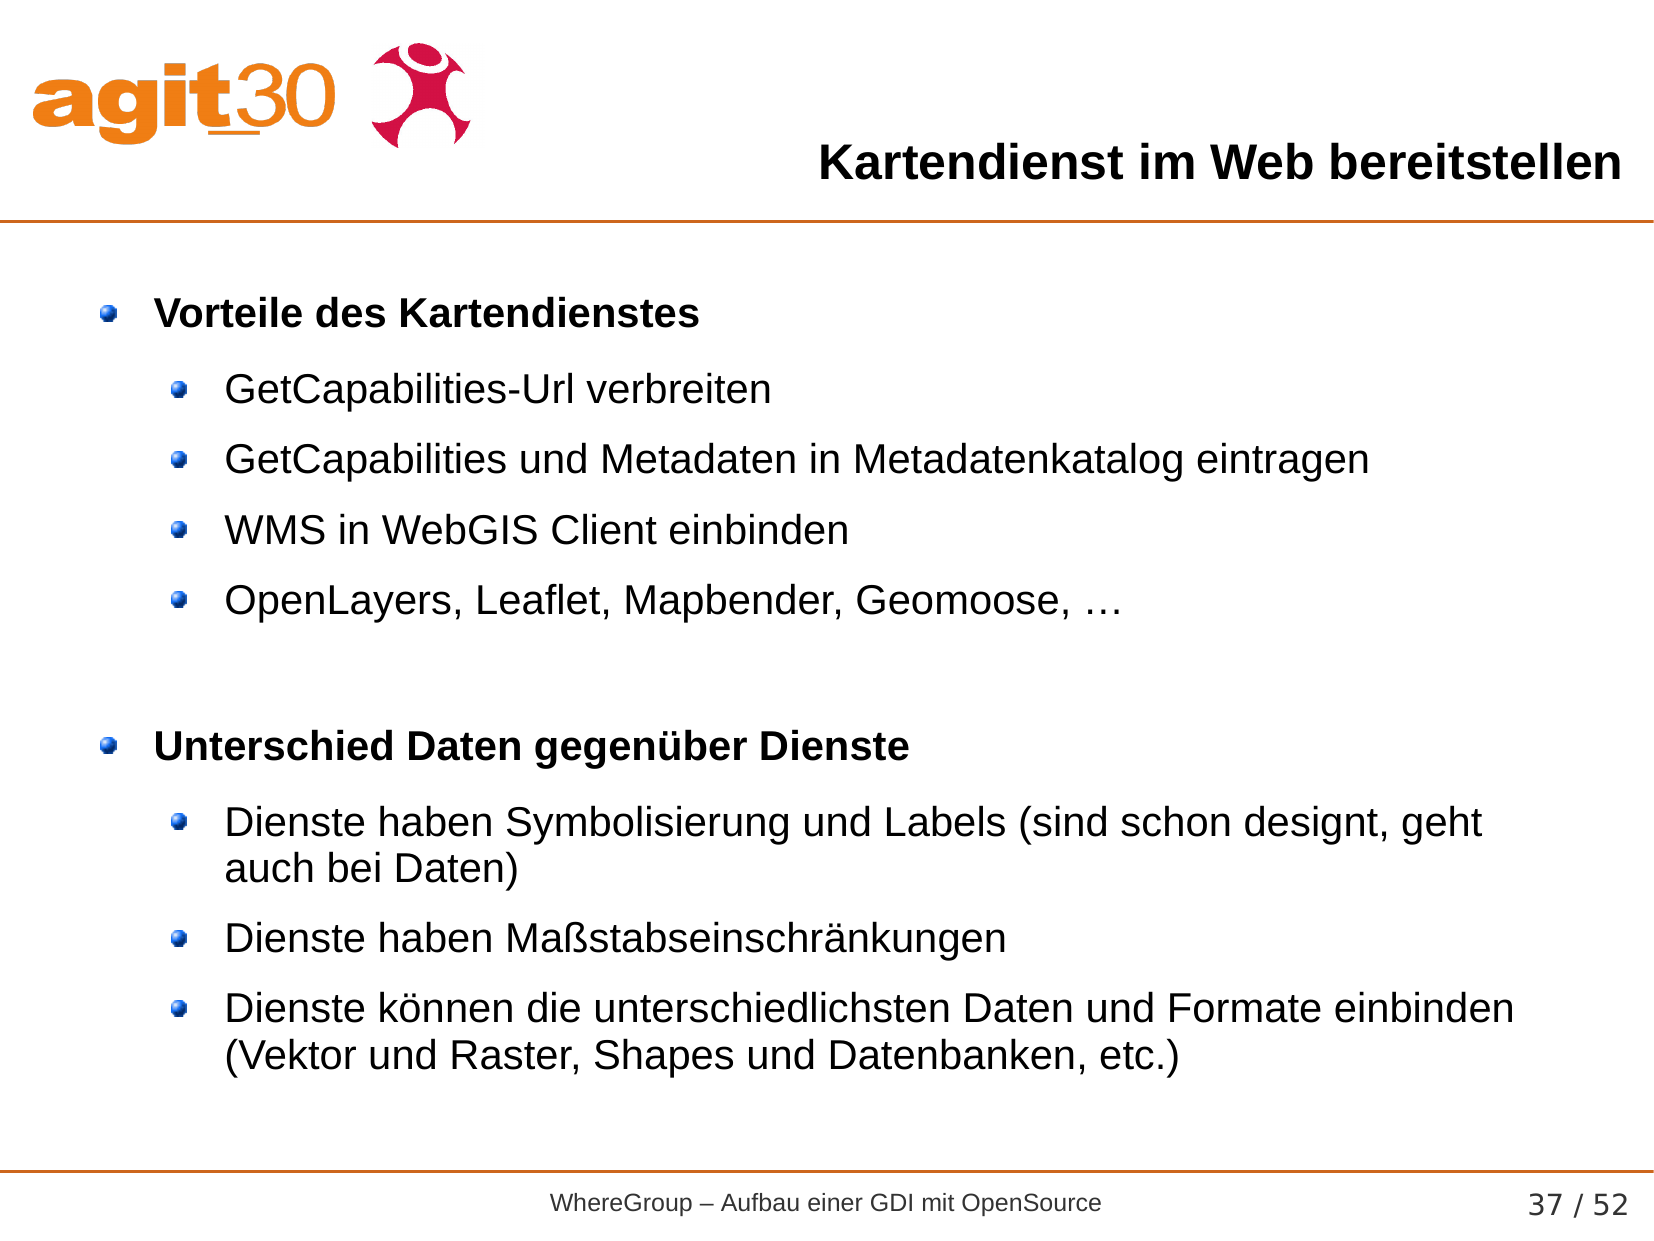

# Kartendienst im Web bereitstellen
Vorteile des Kartendienstes
GetCapabilities-Url verbreiten
GetCapabilities und Metadaten in Metadatenkatalog eintragen
WMS in WebGIS Client einbinden
OpenLayers, Leaflet, Mapbender, Geomoose, …
Unterschied Daten gegenüber Dienste
Dienste haben Symbolisierung und Labels (sind schon designt, geht auch bei Daten)
Dienste haben Maßstabseinschränkungen
Dienste können die unterschiedlichsten Daten und Formate einbinden (Vektor und Raster, Shapes und Datenbanken, etc.)